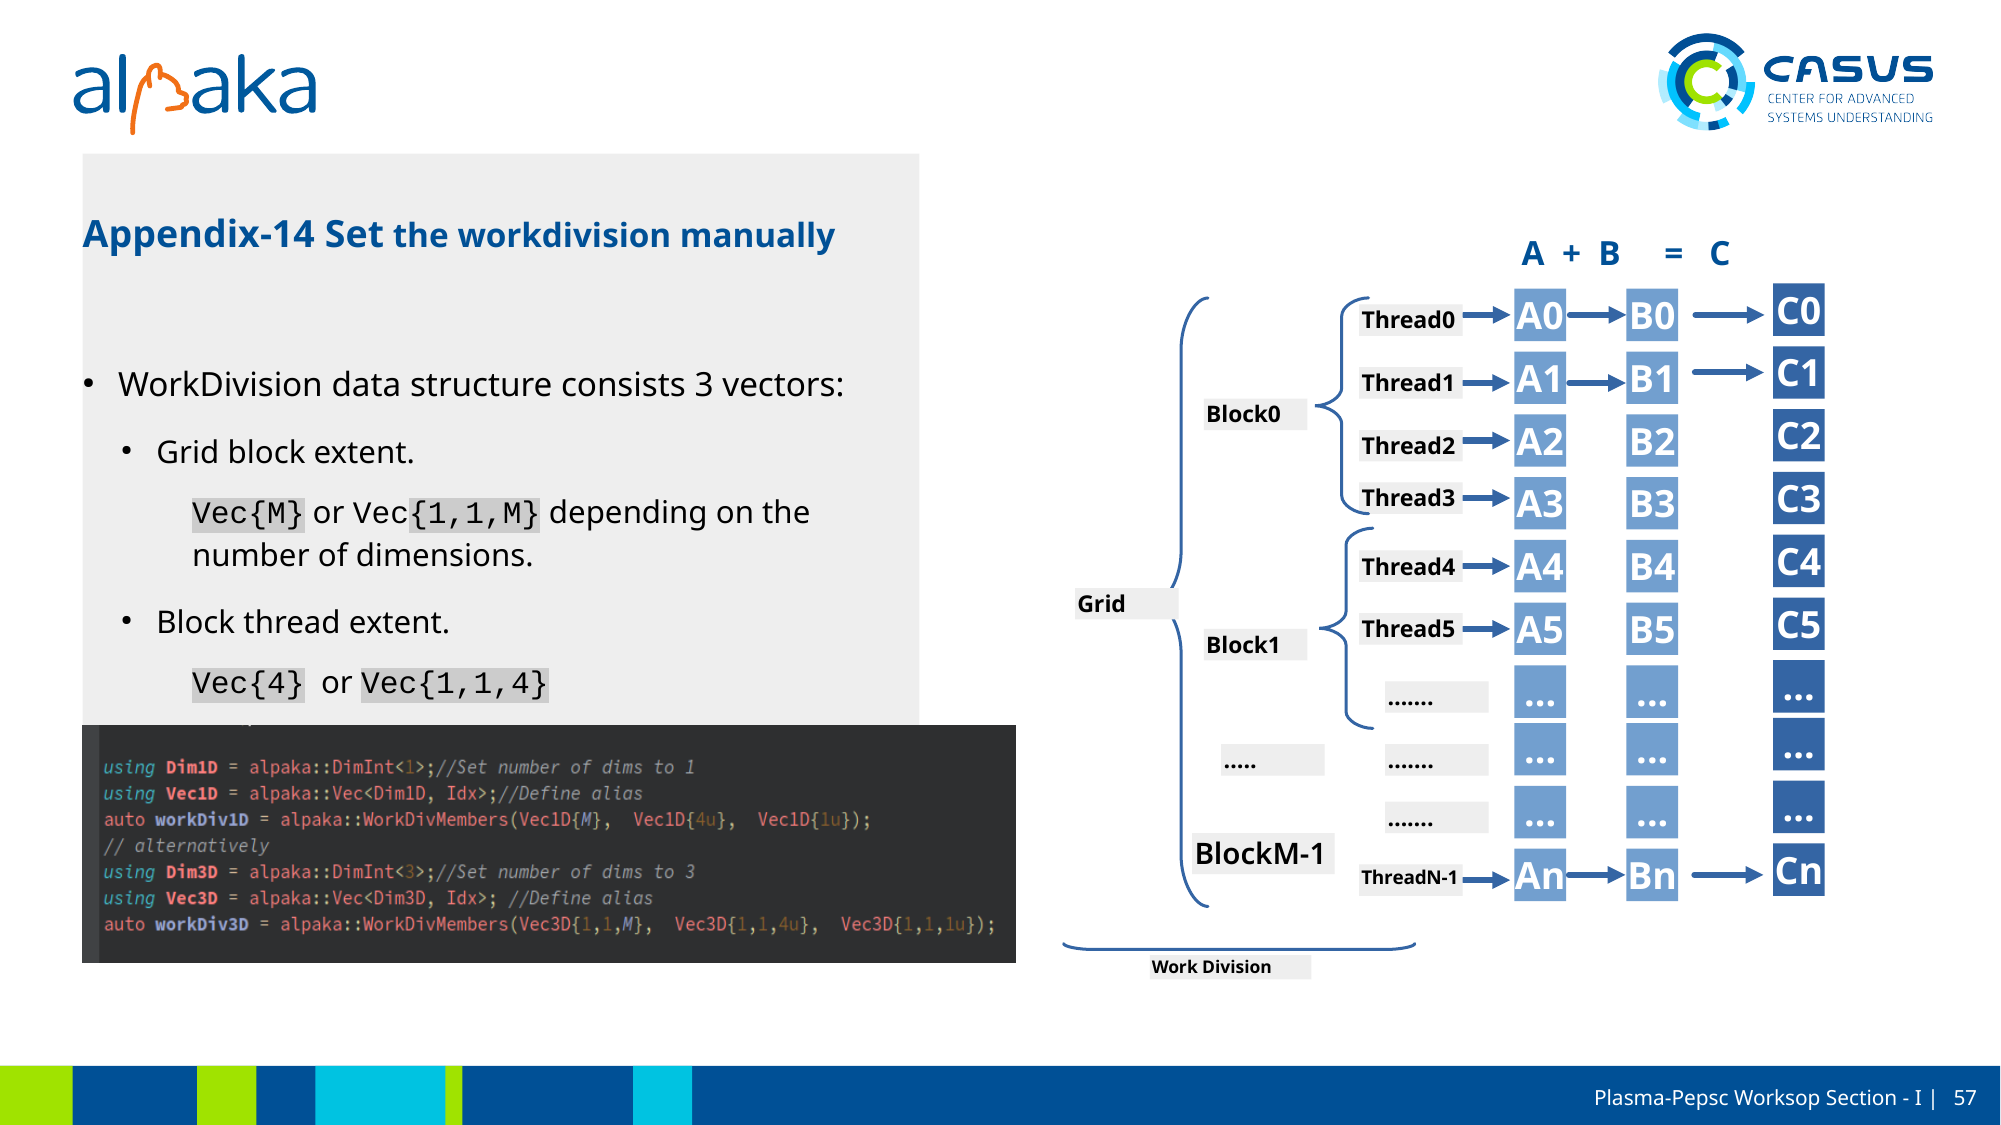

# Appendix-14 Set the workdivision manually
WorkDivision data structure consists 3 vectors:
Grid block extent.
Vec{M} or Vec{1,1,M} depending on the number of dimensions.
Block thread extent.
Vec{4} or Vec{1,1,4}
Elements per thread
Setting work-div manually
A + B = C
C0
A0
B0
Thread0
C1
A1
B1
Thread1
Block0
C2
A2
B2
Thread2
C3
A3
B3
Thread3
C4
A4
B4
Thread4
Grid
C5
A5
B5
Thread5
Block1
...
...
...
…….
...
...
...
…..
…….
...
...
...
…….
BlockM-1
Cn
An
Bn
ThreadN-1
Work Division
Plasma-Pepsc Worksop Section - I
57